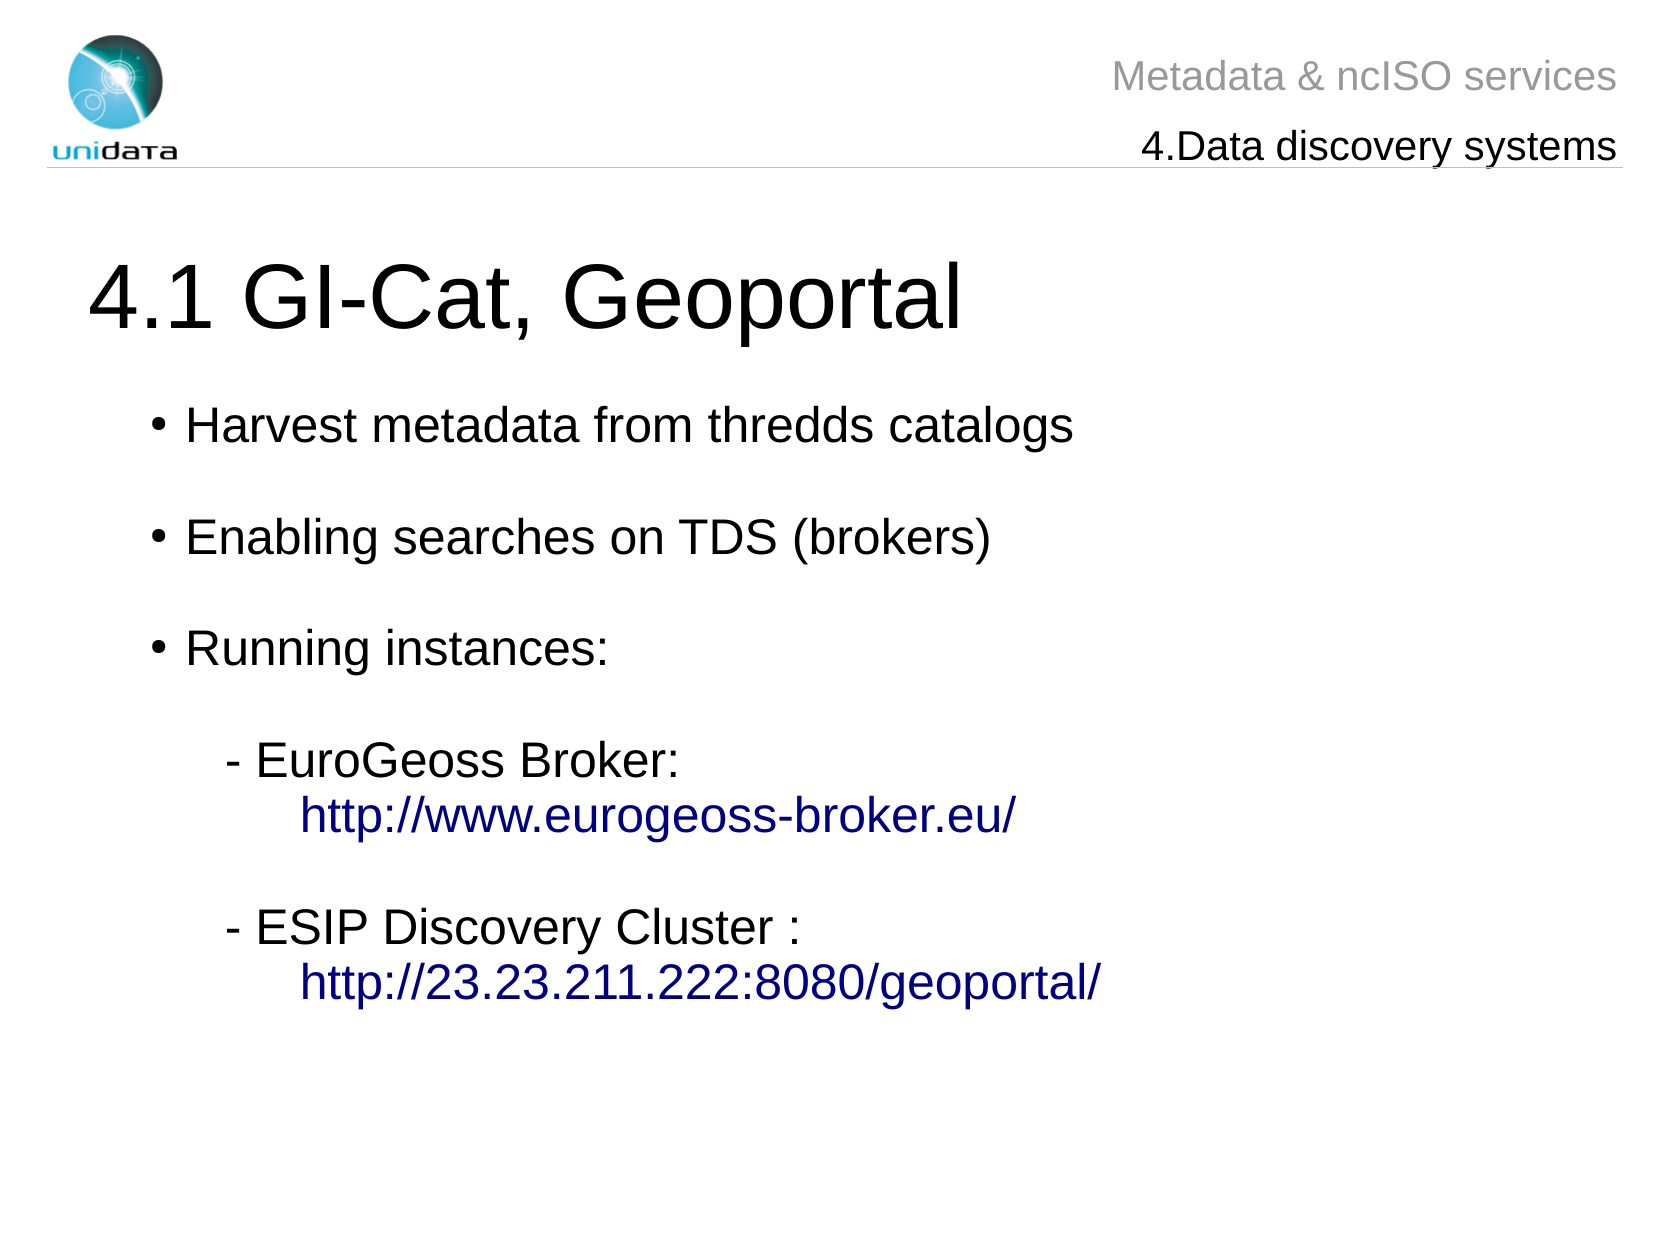

Metadata & ncISO services
4.Data discovery systems
# 4.1 GI-Cat, Geoportal
Harvest metadata from thredds catalogs
Enabling searches on TDS (brokers)
Running instances:
	- EuroGeoss Broker:
		http://www.eurogeoss-broker.eu/
	- ESIP Discovery Cluster :
		http://23.23.211.222:8080/geoportal/